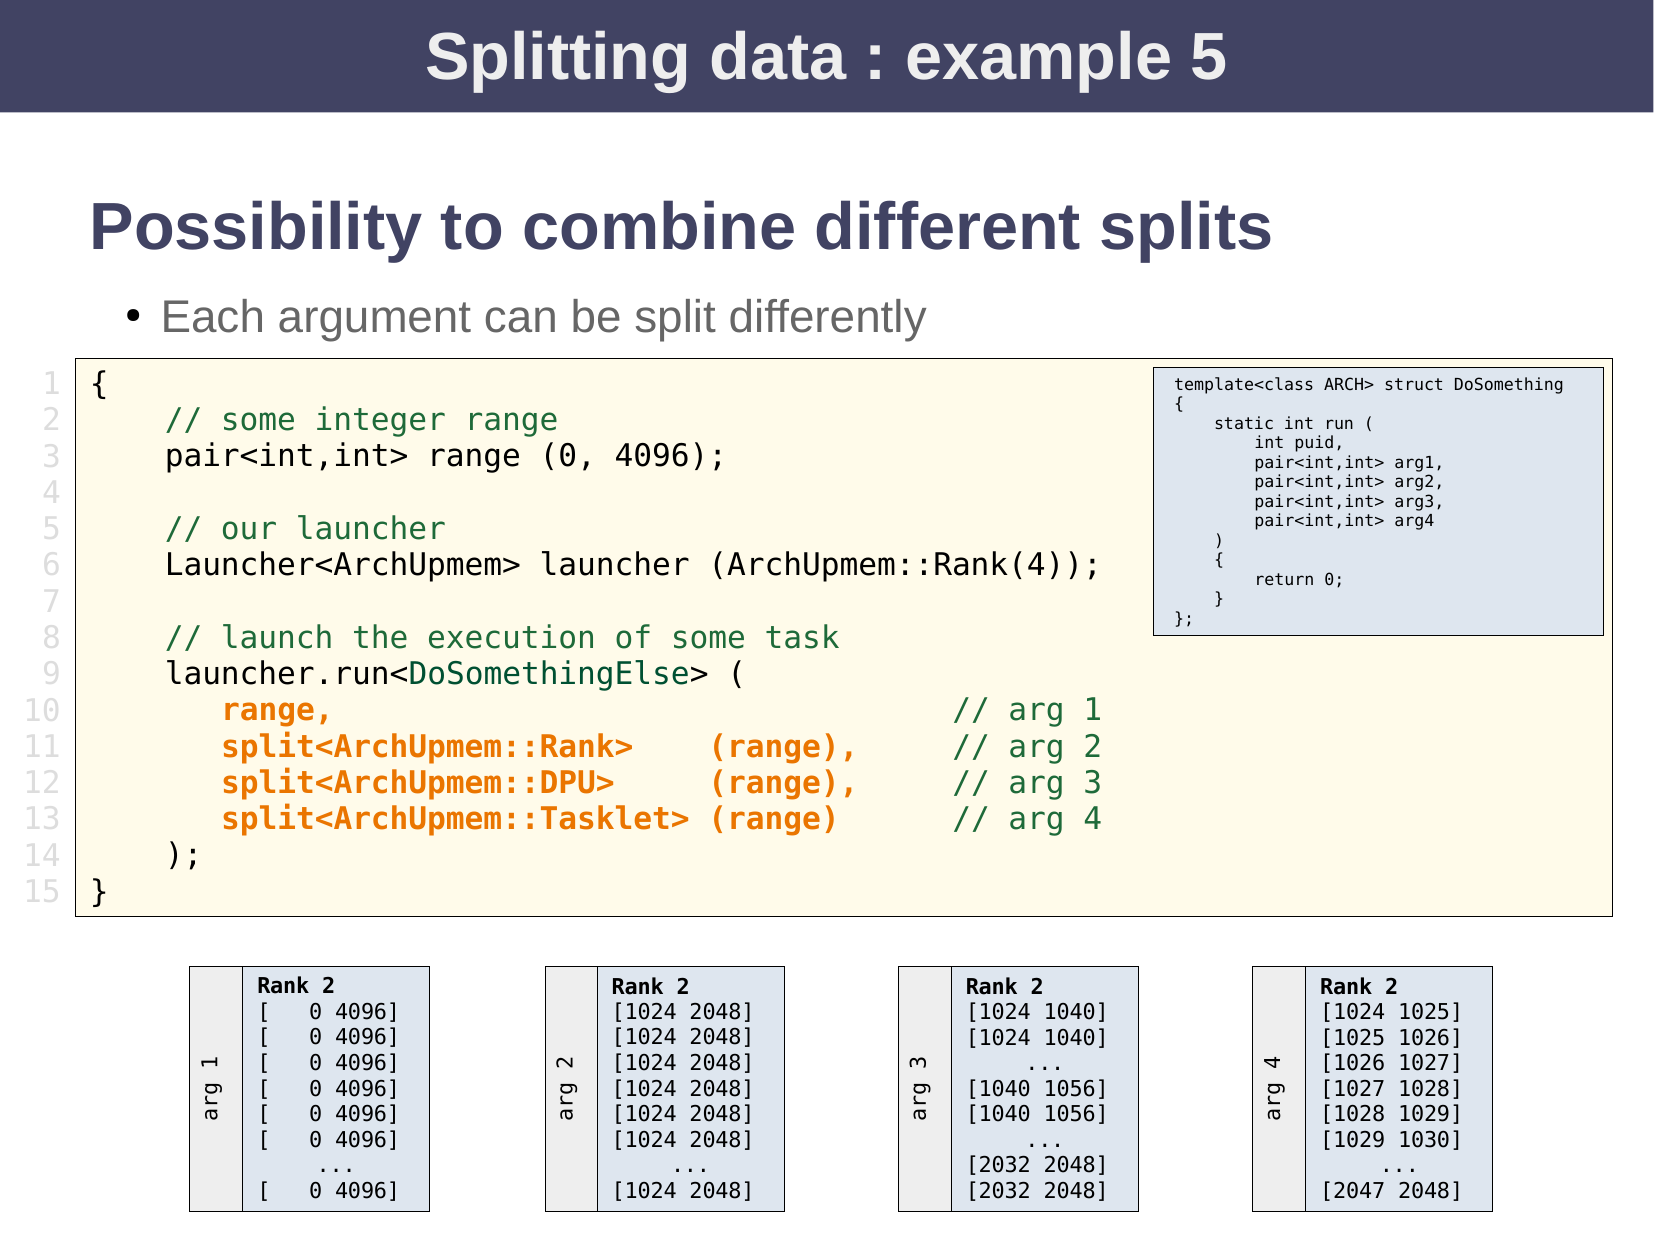

Splitting data : example 5
Possibility to combine different splits
Each argument can be split differently
{
 // some integer range
 pair<int,int> range (0, 4096);
 // our launcher
 Launcher<ArchUpmem> launcher (ArchUpmem::Rank(4));
 // launch the execution of some task
 launcher.run<DoSomethingElse> (
 range, // arg 1
 split<ArchUpmem::Rank> (range), // arg 2
 split<ArchUpmem::DPU> (range), // arg 3
 split<ArchUpmem::Tasklet> (range) // arg 4
	);
}
 1
 2
 3
 4
 5
 6
 7
 8
 9
10
11
12
13
14
15
template<class ARCH> struct DoSomething
{
 static int run (
 int puid,
 pair<int,int> arg1,
 pair<int,int> arg2,
 pair<int,int> arg3,
 pair<int,int> arg4
 )
 {
 return 0;
 }
};
Rank 2
[ 0 4096]
[ 0 4096]
[ 0 4096]
[ 0 4096]
[ 0 4096]
[ 0 4096]
...
[ 0 4096]
Rank 2
[1024 2048]
[1024 2048]
[1024 2048]
[1024 2048]
[1024 2048]
[1024 2048]
...
[1024 2048]
Rank 2
[1024 1040]
[1024 1040]
...
[1040 1056]
[1040 1056]
...
[2032 2048]
[2032 2048]
Rank 2
[1024 1025]
[1025 1026]
[1026 1027]
[1027 1028]
[1028 1029]
[1029 1030]
...
[2047 2048]
arg 1
arg 2
arg 3
arg 4